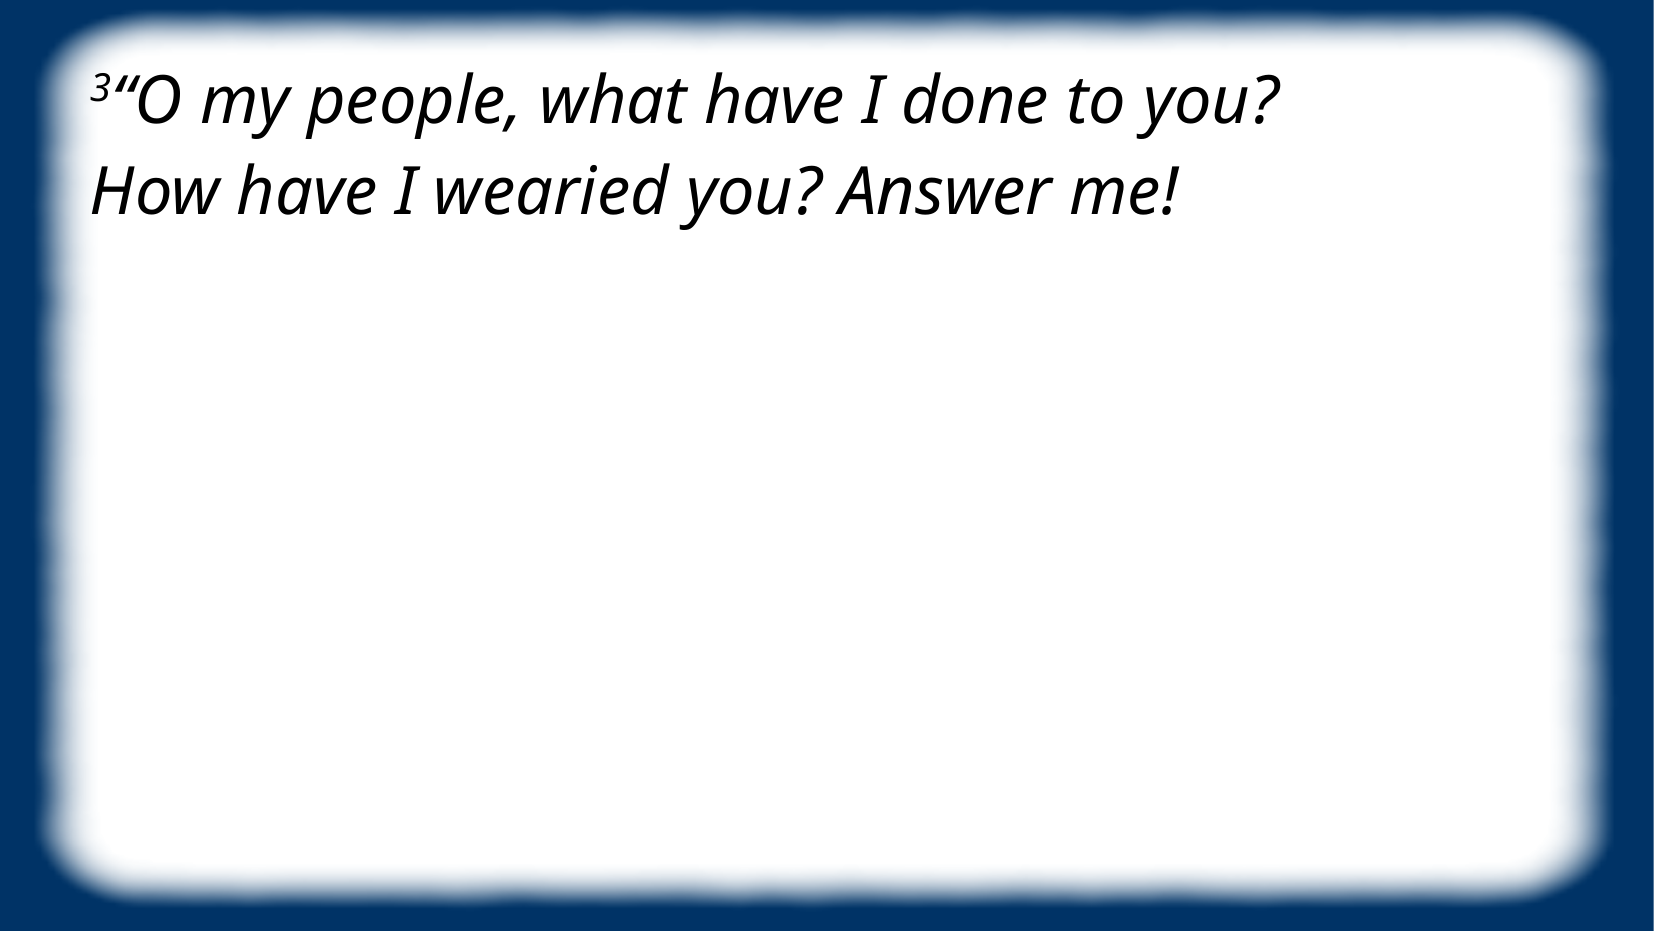

3“O my people, what have I done to you?
How have I wearied you? Answer me!